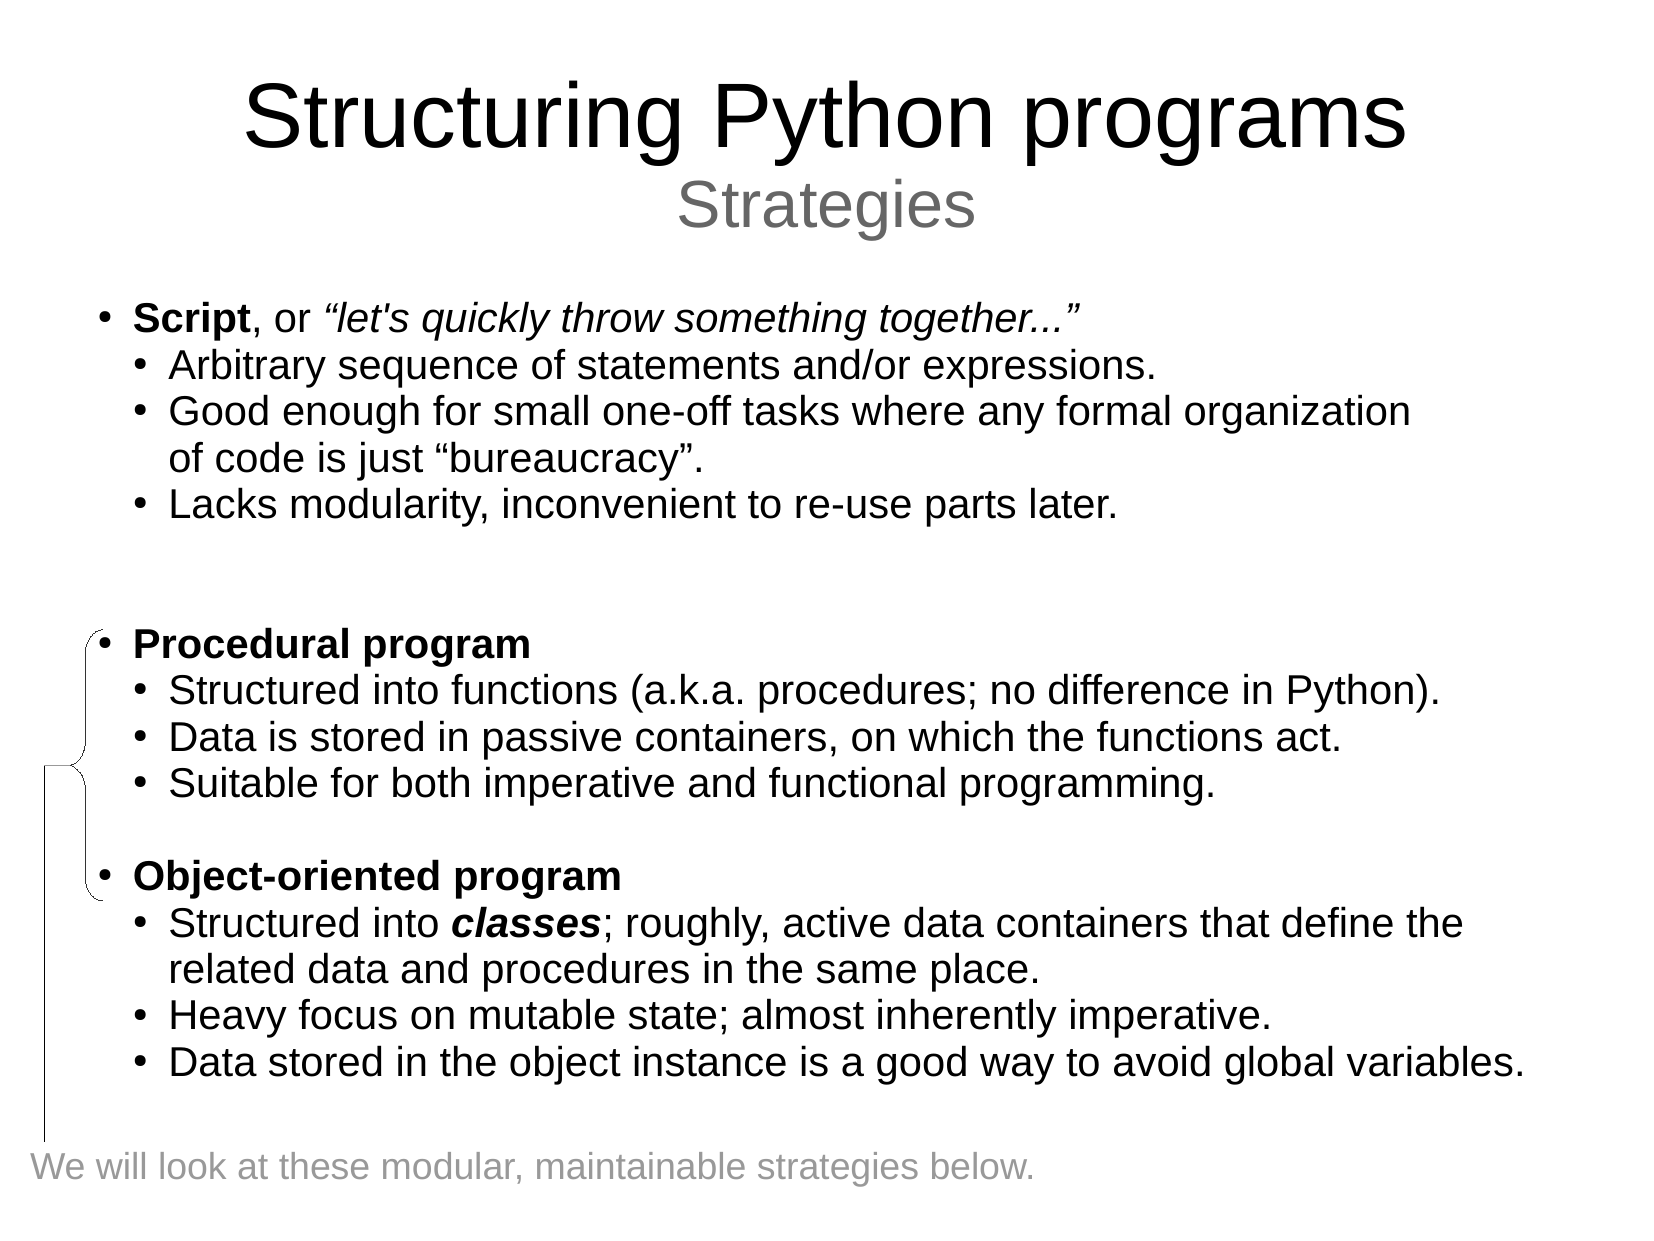

# Structuring Python programs Strategies
Script, or “let's quickly throw something together...”
Arbitrary sequence of statements and/or expressions.
Good enough for small one-off tasks where any formal organization
of code is just “bureaucracy”.
Lacks modularity, inconvenient to re-use parts later.
Procedural program
Structured into functions (a.k.a. procedures; no difference in Python).
Data is stored in passive containers, on which the functions act.
Suitable for both imperative and functional programming.
Object-oriented program
Structured into classes; roughly, active data containers that define the related data and procedures in the same place.
Heavy focus on mutable state; almost inherently imperative.
Data stored in the object instance is a good way to avoid global variables.
We will look at these modular, maintainable strategies below.